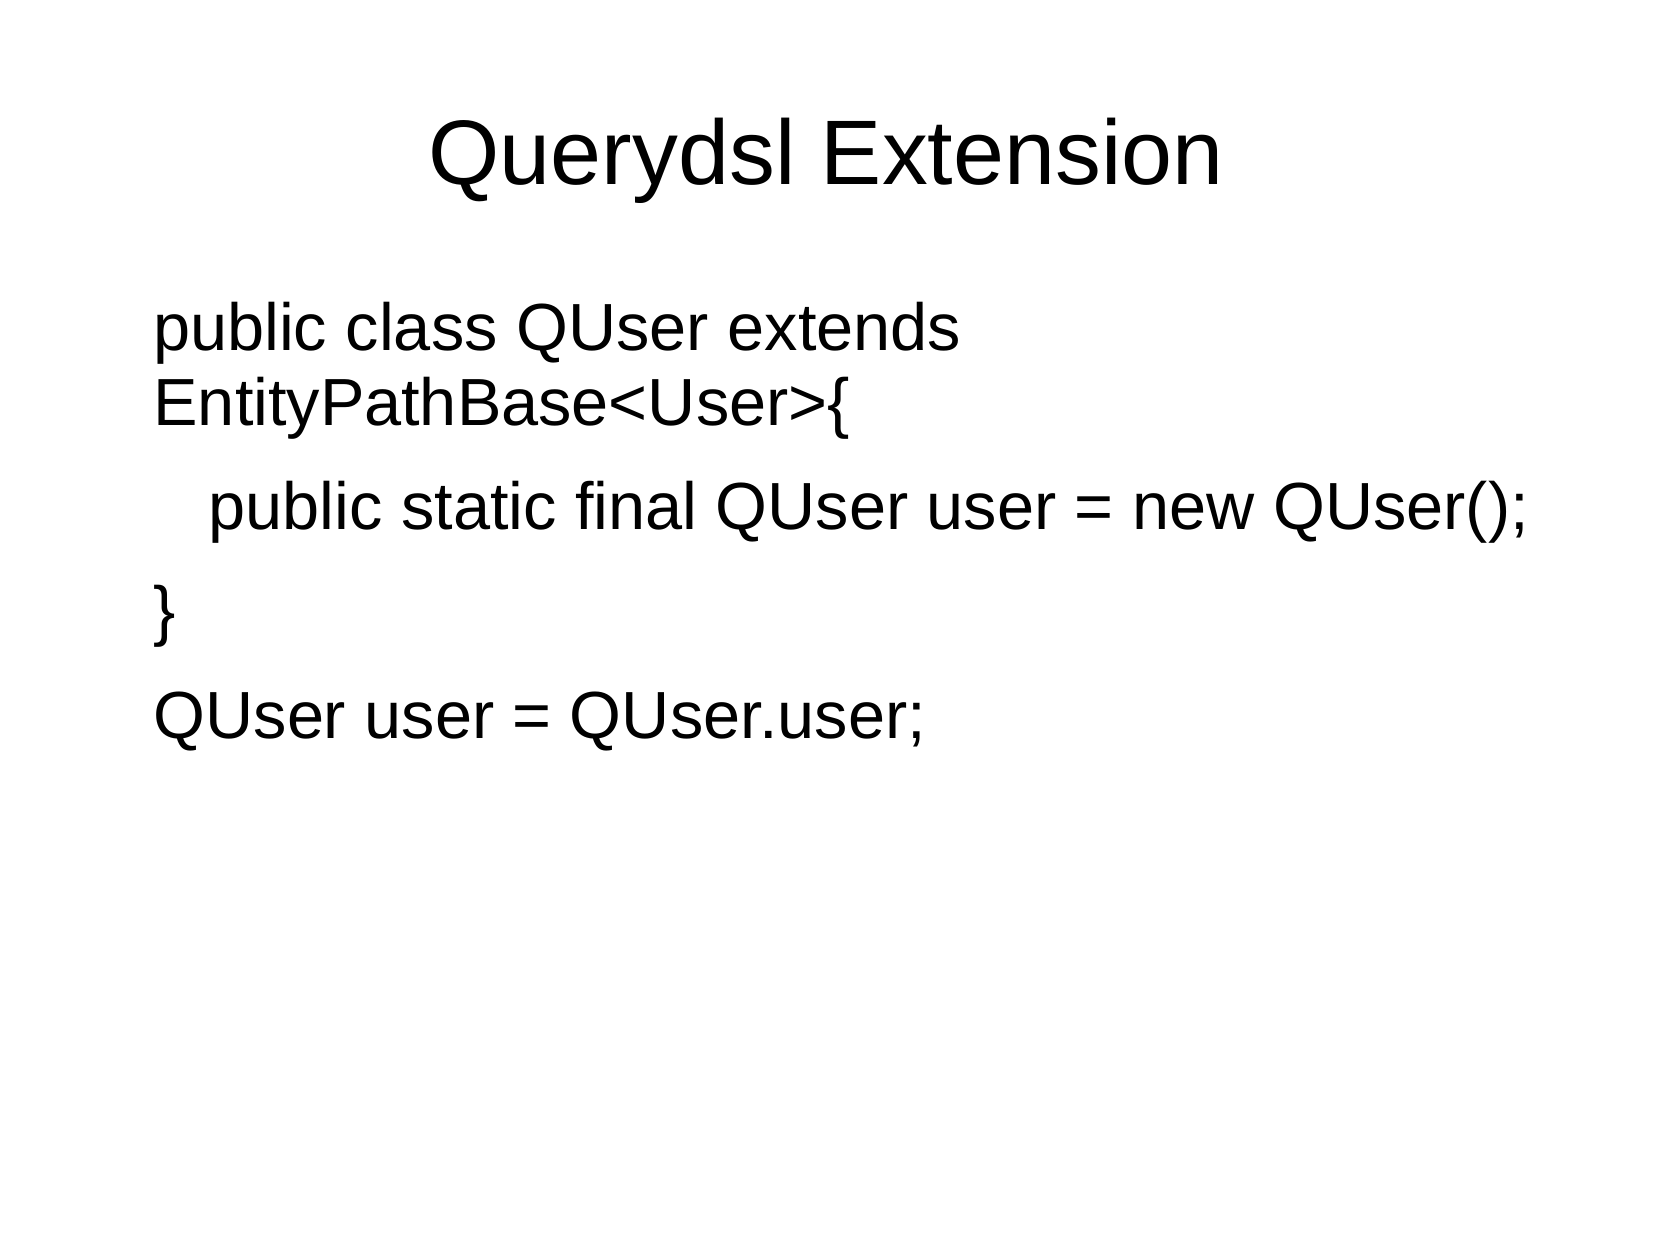

# Querydsl Extension
public class QUser extends EntityPathBase<User>{
 public static final QUser user = new QUser();
}
QUser user = QUser.user;